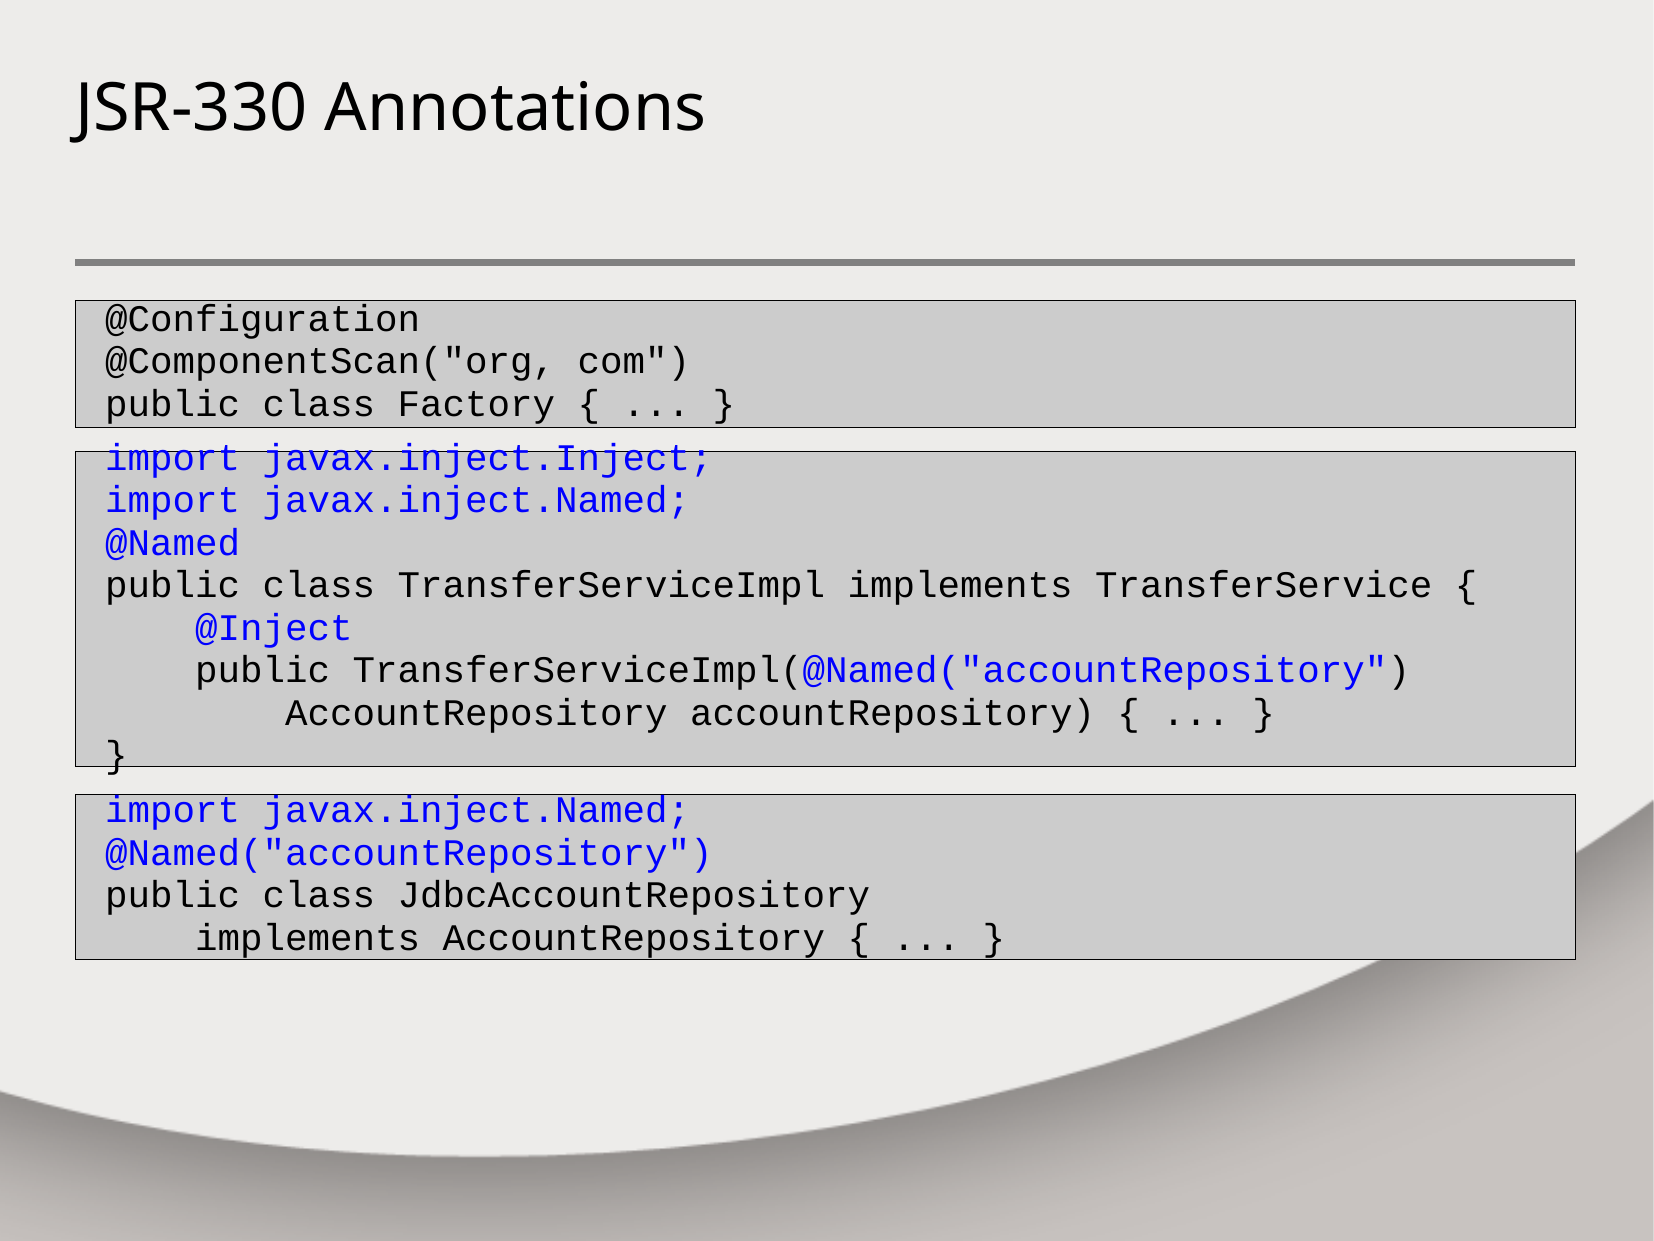

# JSR-330 Annotations
@Configuration
@ComponentScan("org, com")
public class Factory { ... }
import javax.inject.Inject;
import javax.inject.Named;
@Named
public class TransferServiceImpl implements TransferService {
 @Inject
 public TransferServiceImpl(@Named("accountRepository")
 AccountRepository accountRepository) { ... }
}
import javax.inject.Named;
@Named("accountRepository")
public class JdbcAccountRepository
 implements AccountRepository { ... }